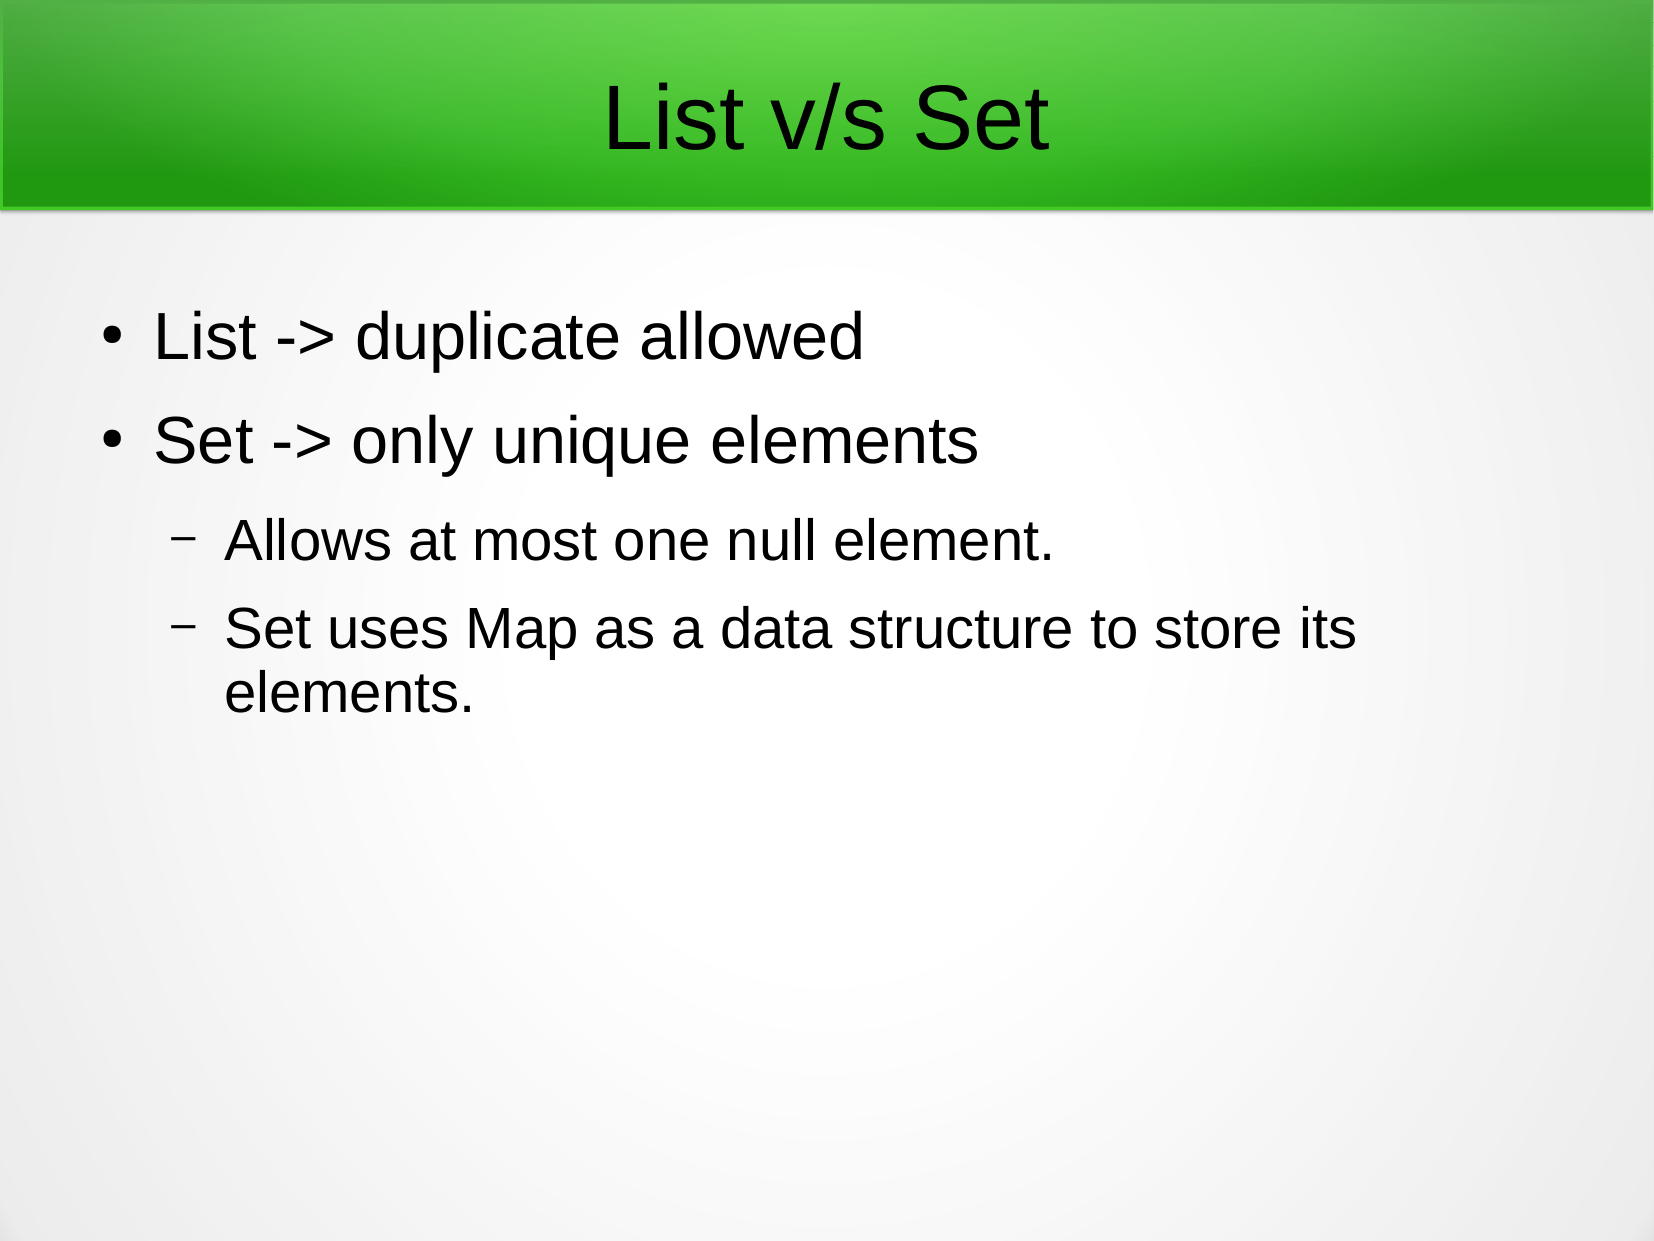

# List v/s Set
List -> duplicate allowed
Set -> only unique elements
Allows at most one null element.
Set uses Map as a data structure to store its elements.